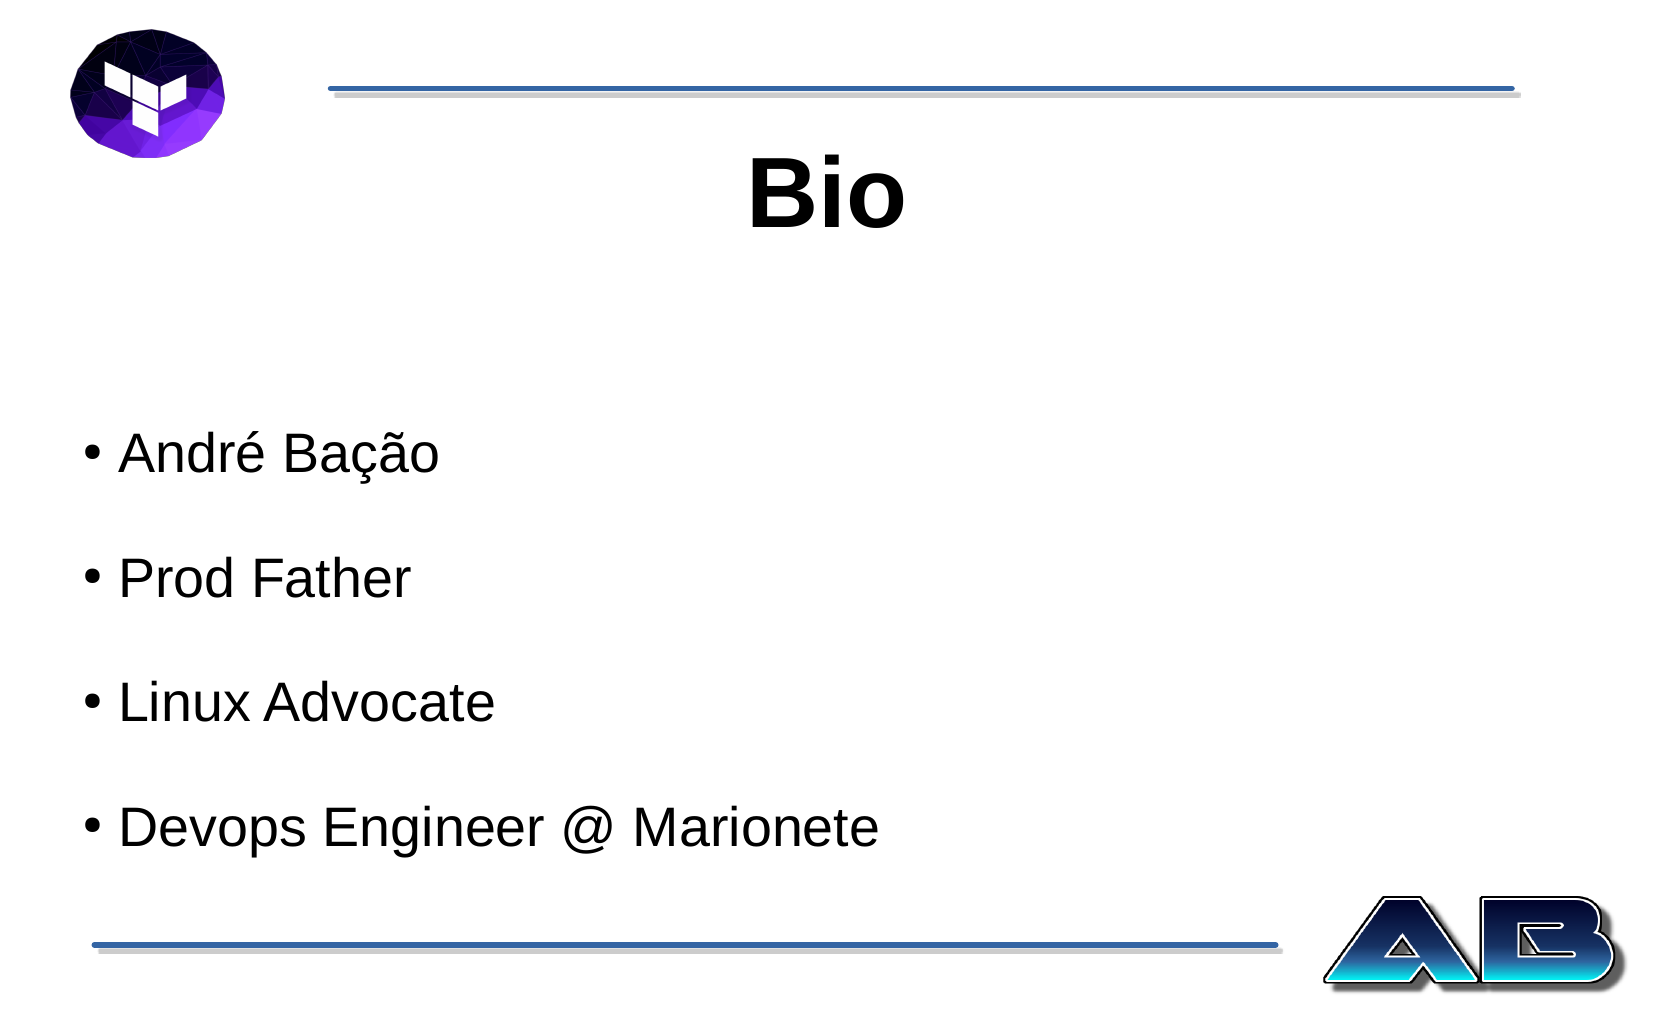

# Bio
André Bação
Prod Father
Linux Advocate
Devops Engineer @ Marionete